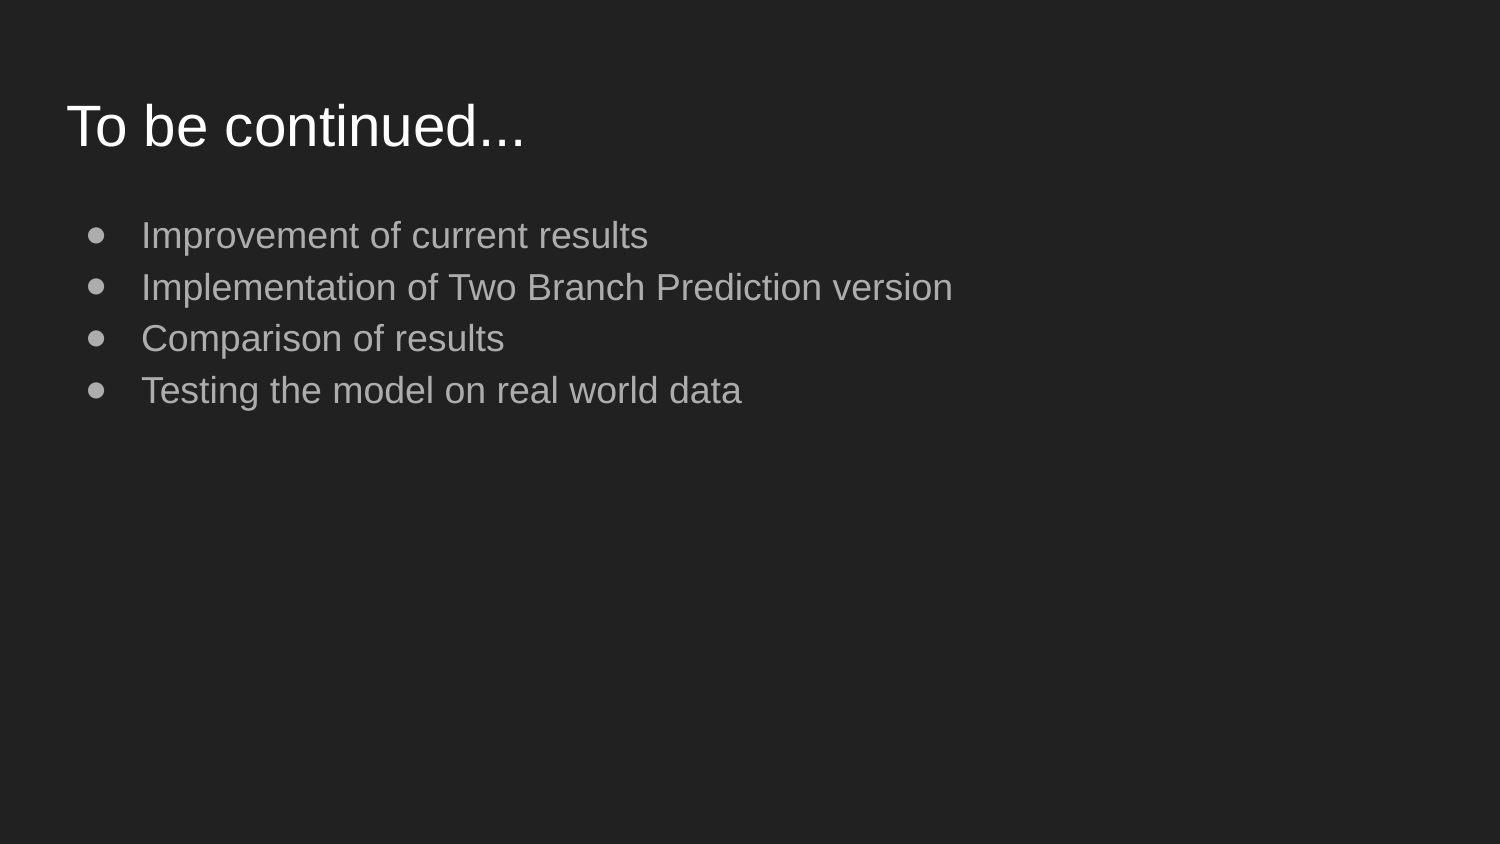

# To be continued...
Improvement of current results
Implementation of Two Branch Prediction version
Comparison of results
Testing the model on real world data